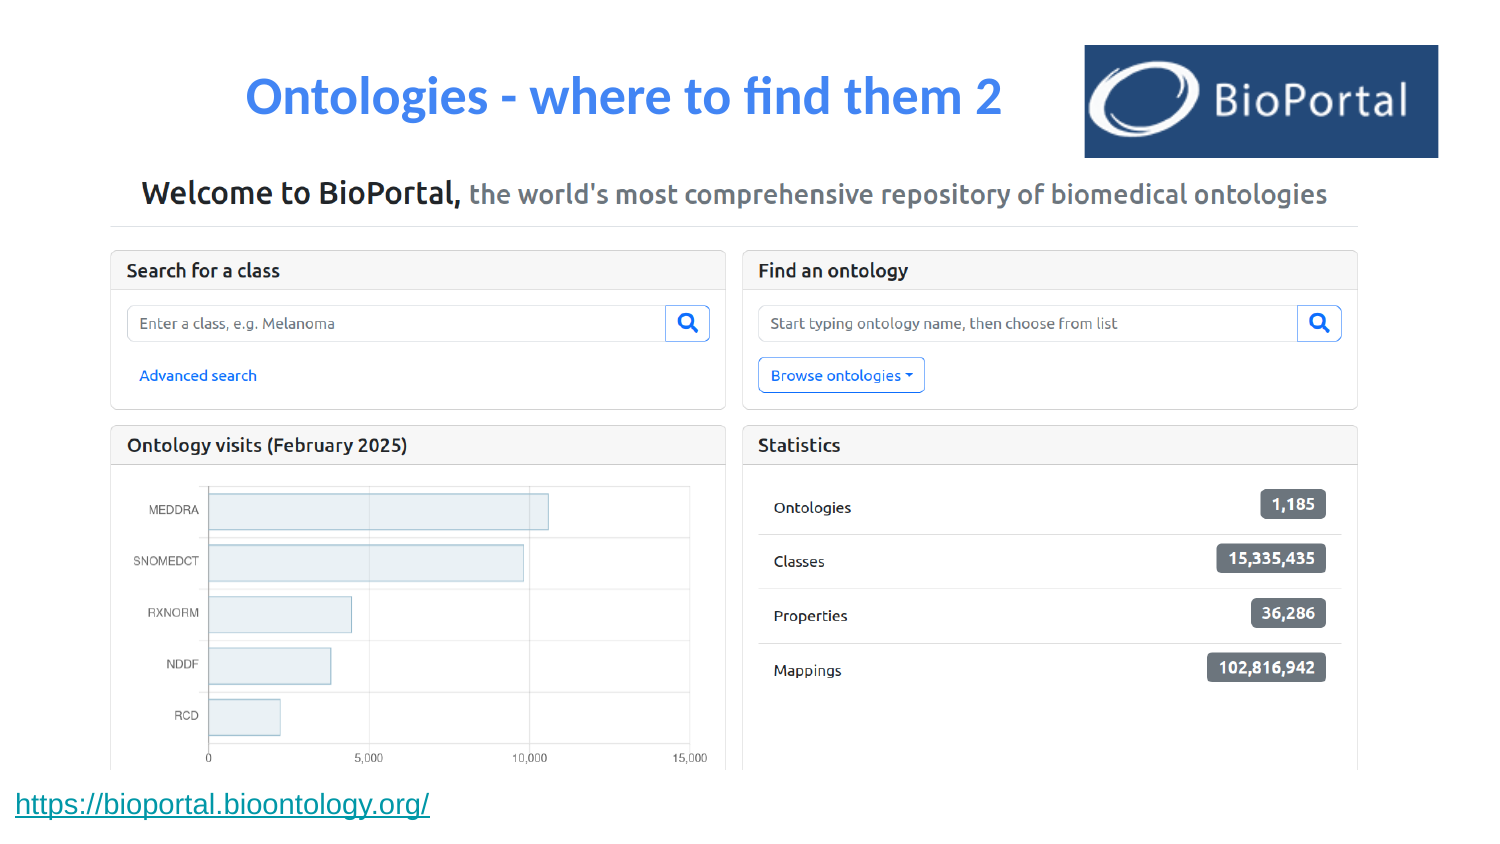

Ontologies - where to find them 2
https://bioportal.bioontology.org/